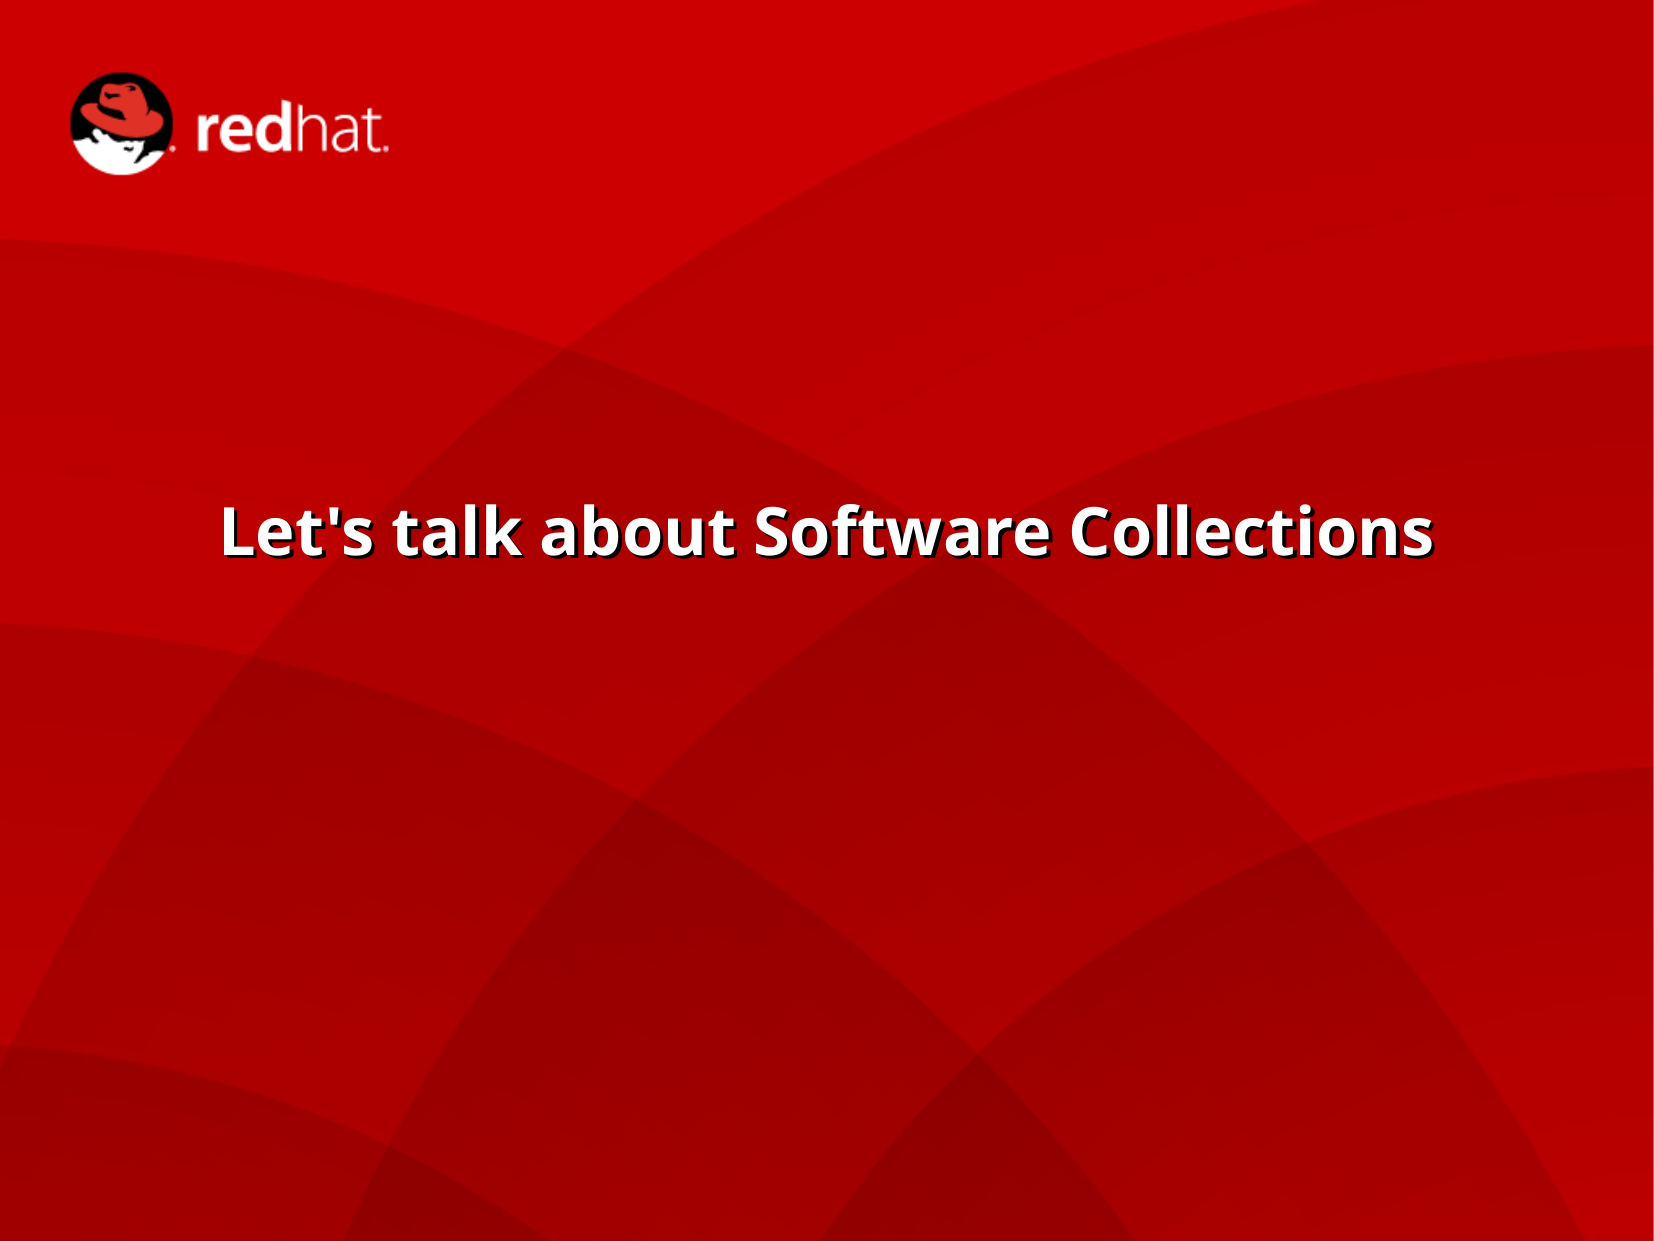

# Let's talk about Software Collections
SCALE 12x